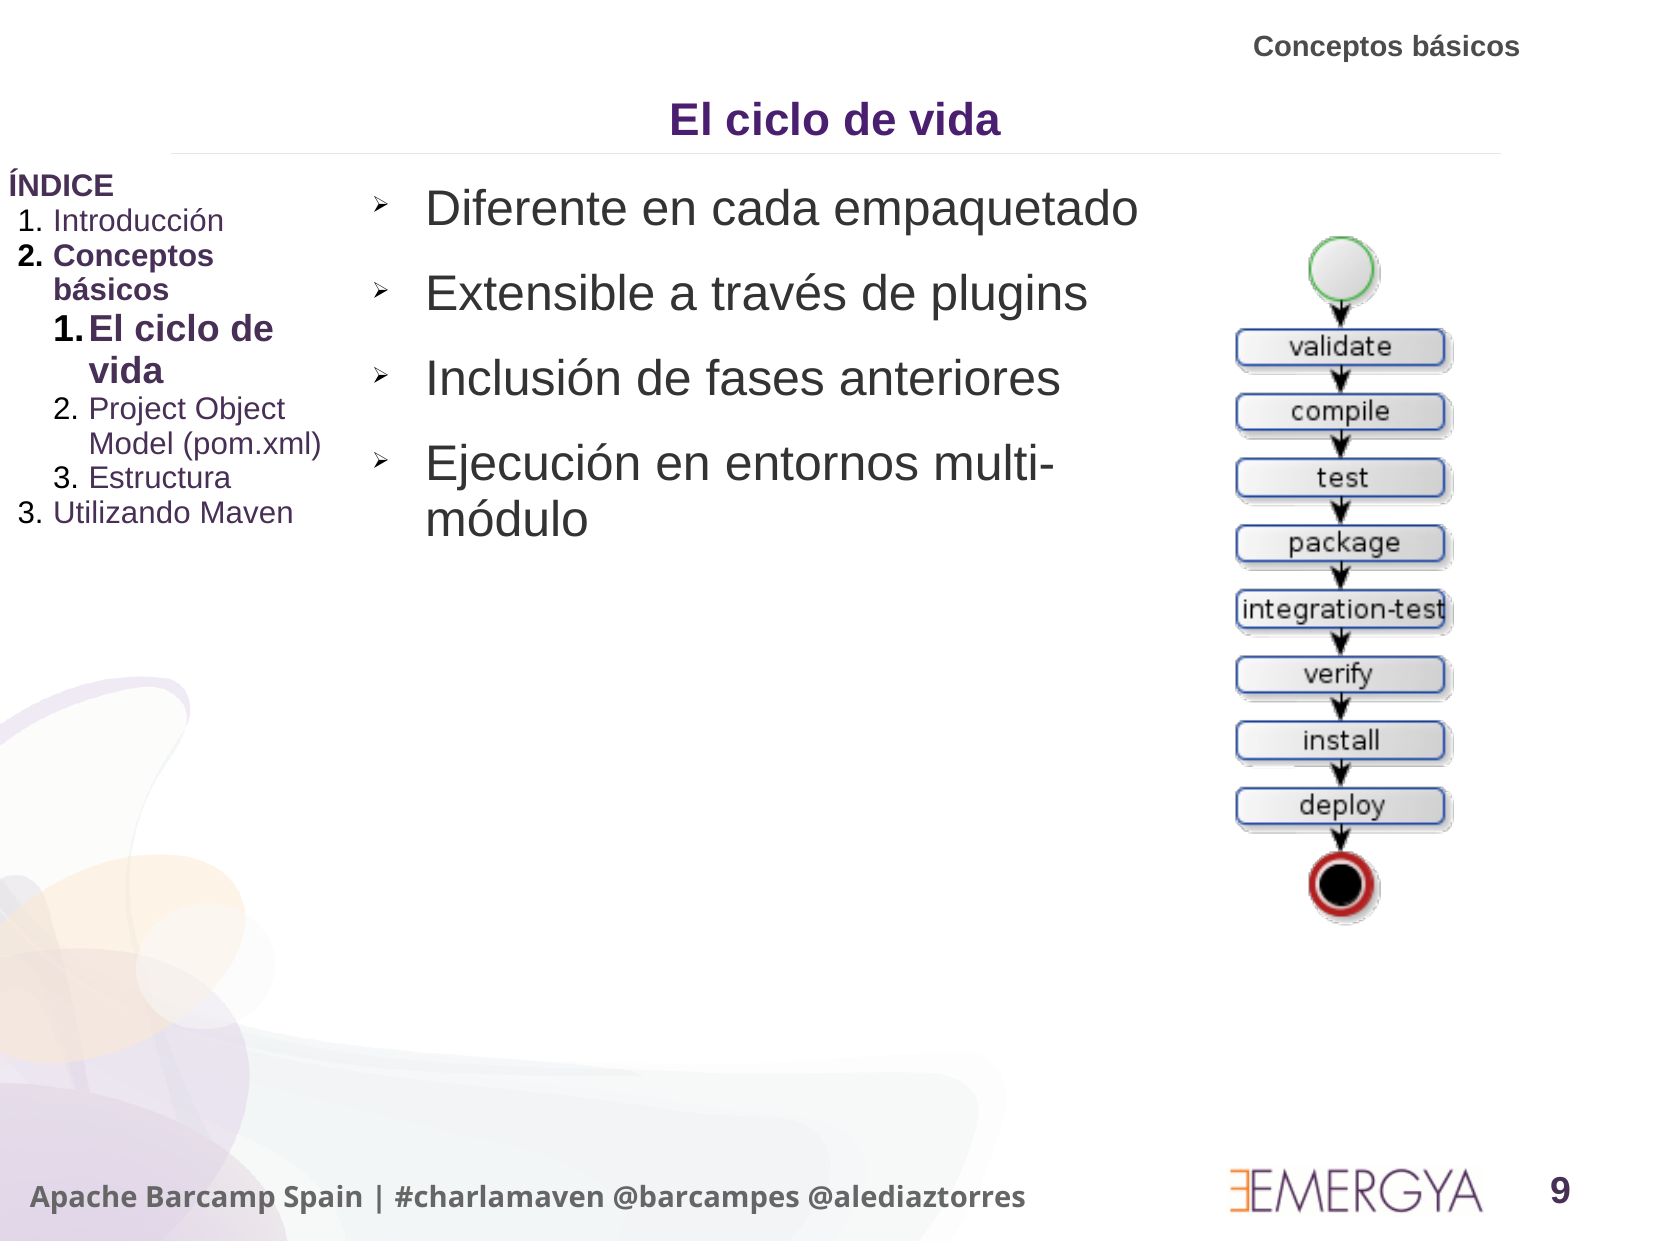

Conceptos básicos
El ciclo de vida
Diferente en cada empaquetado
Extensible a través de plugins
Inclusión de fases anteriores
Ejecución en entornos multi-módulo
ÍNDICE
Introducción
Conceptos básicos
El ciclo de vida
Project Object Model (pom.xml)
Estructura
Utilizando Maven
#